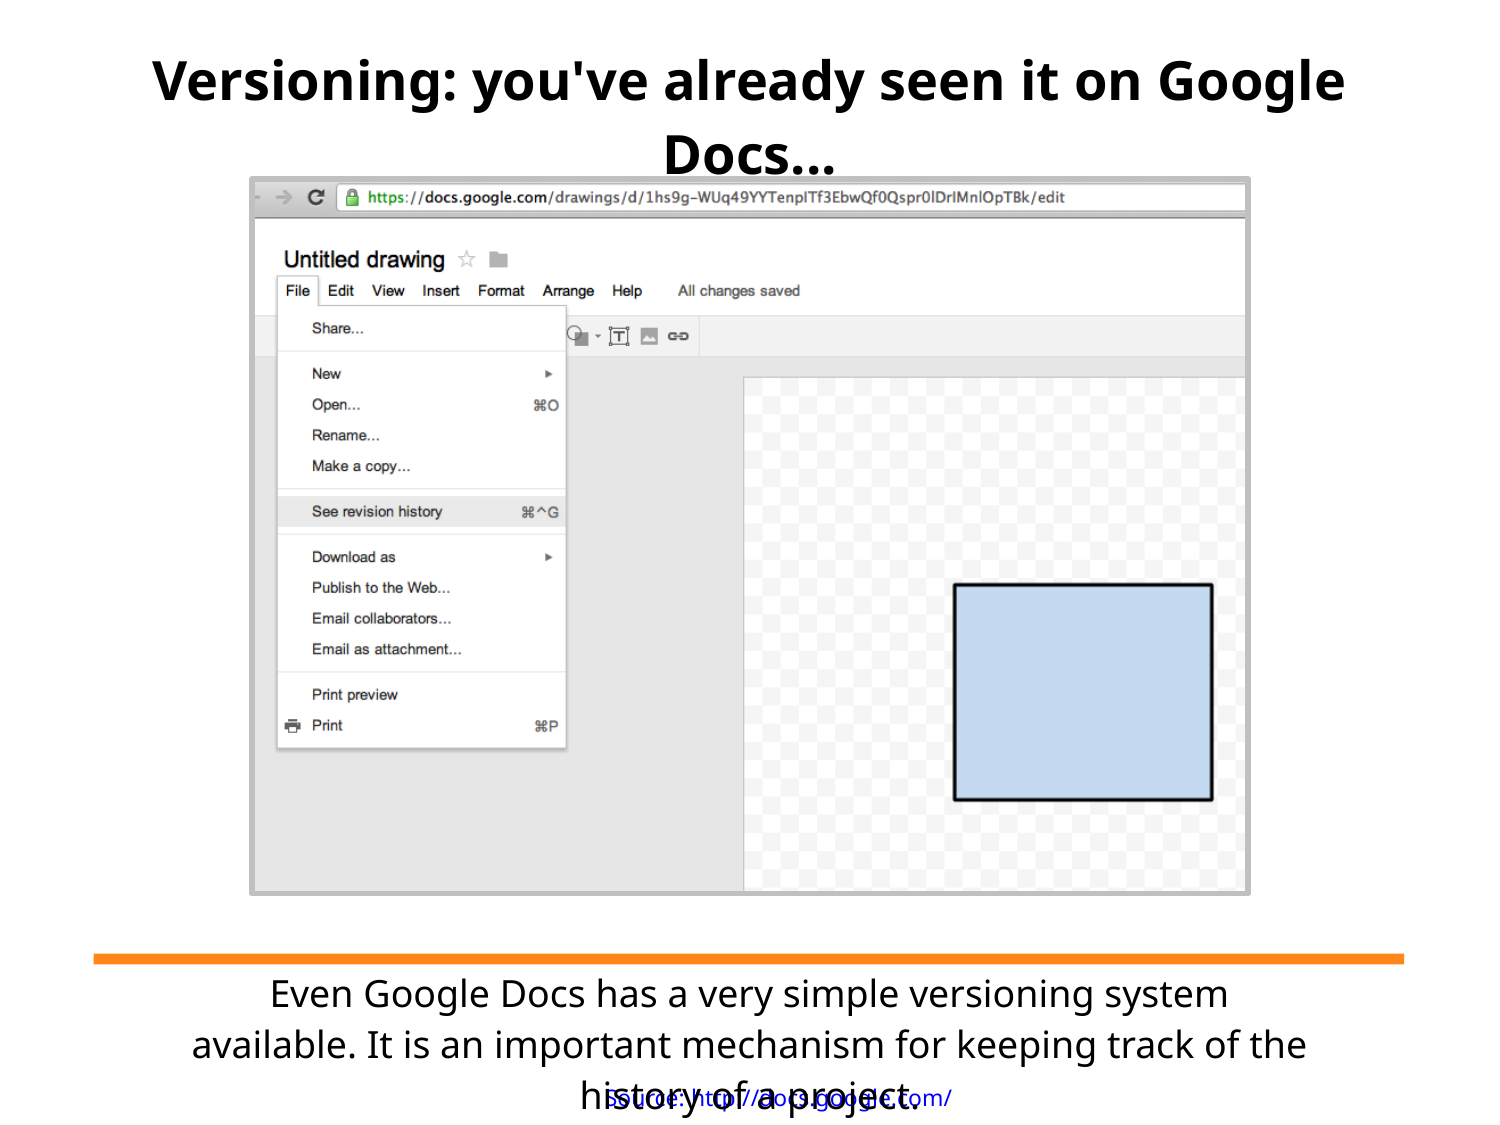

# Versioning: you've already seen it on Google Docs...
Even Google Docs has a very simple versioning system available. It is an important mechanism for keeping track of the history of a project.
Source: http://docs.google.com/